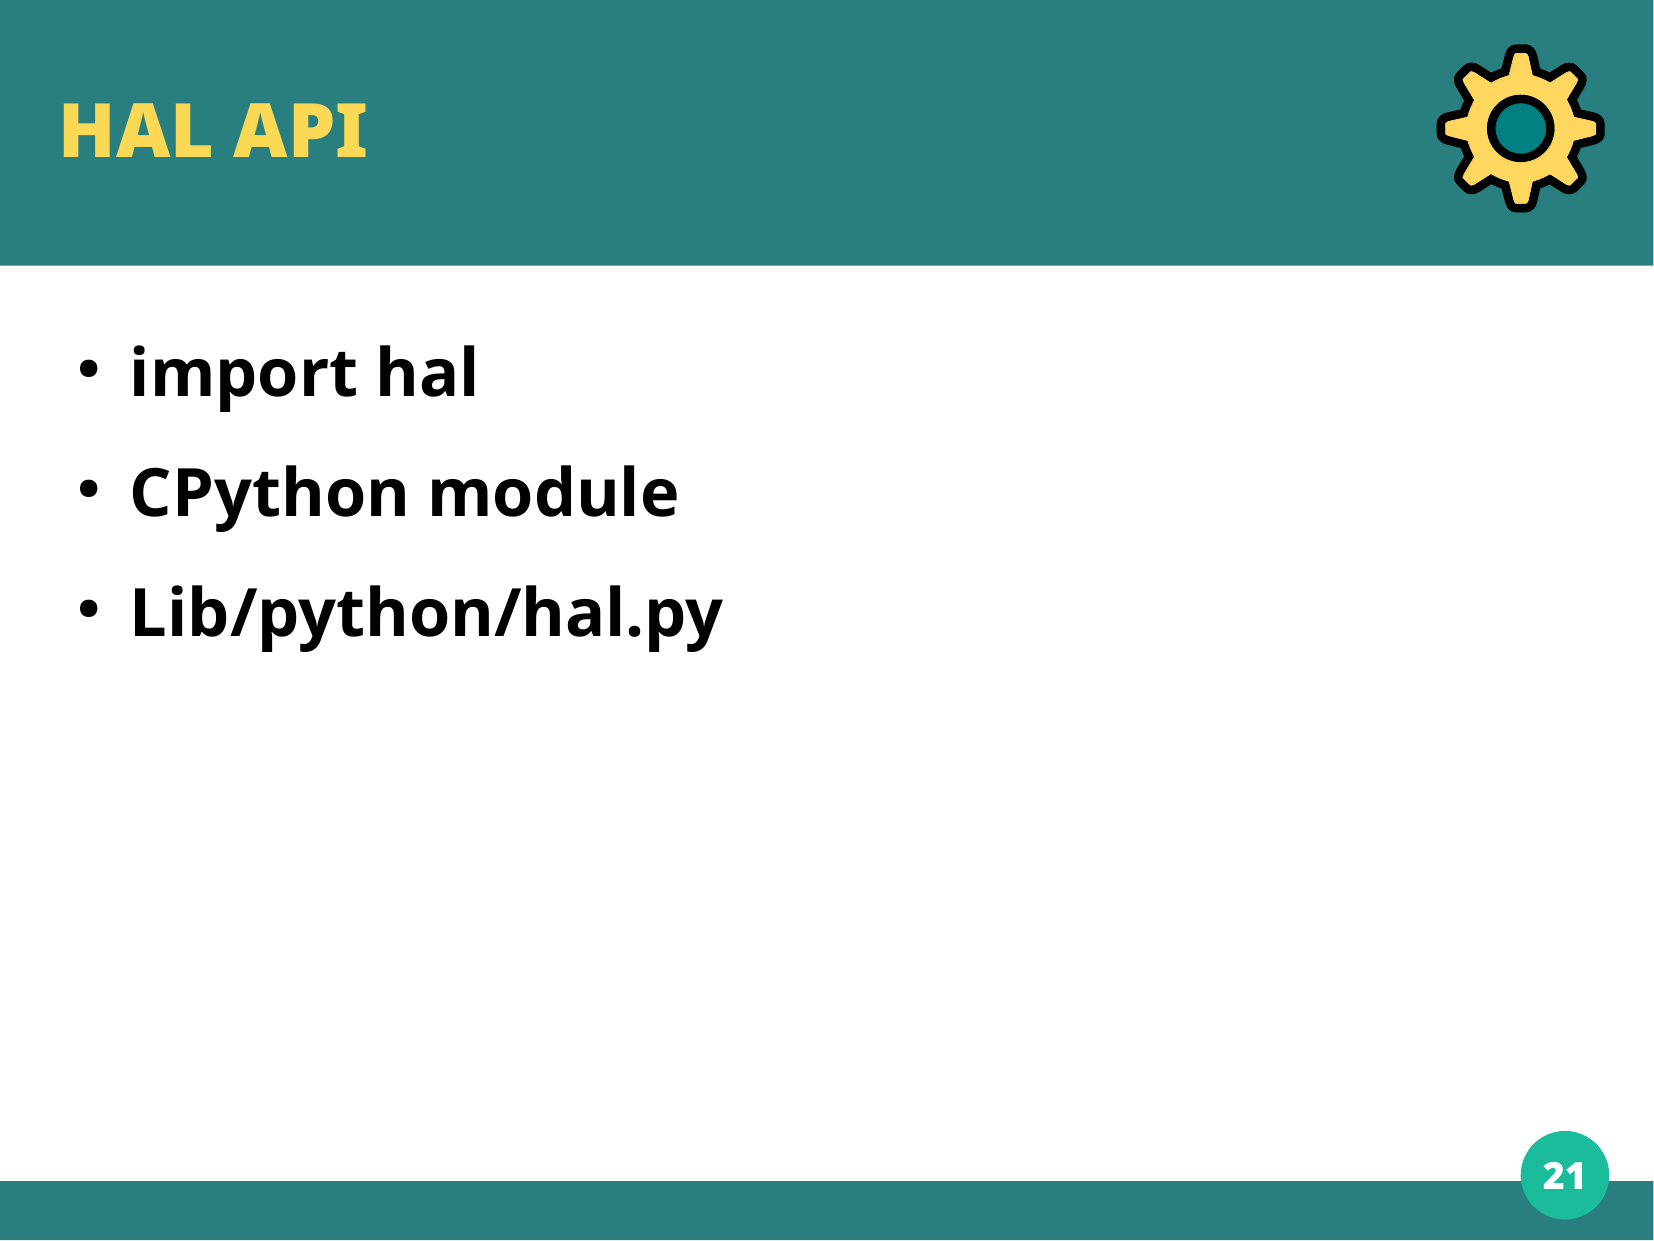

# HAL API
import hal
CPython module
Lib/python/hal.py
21